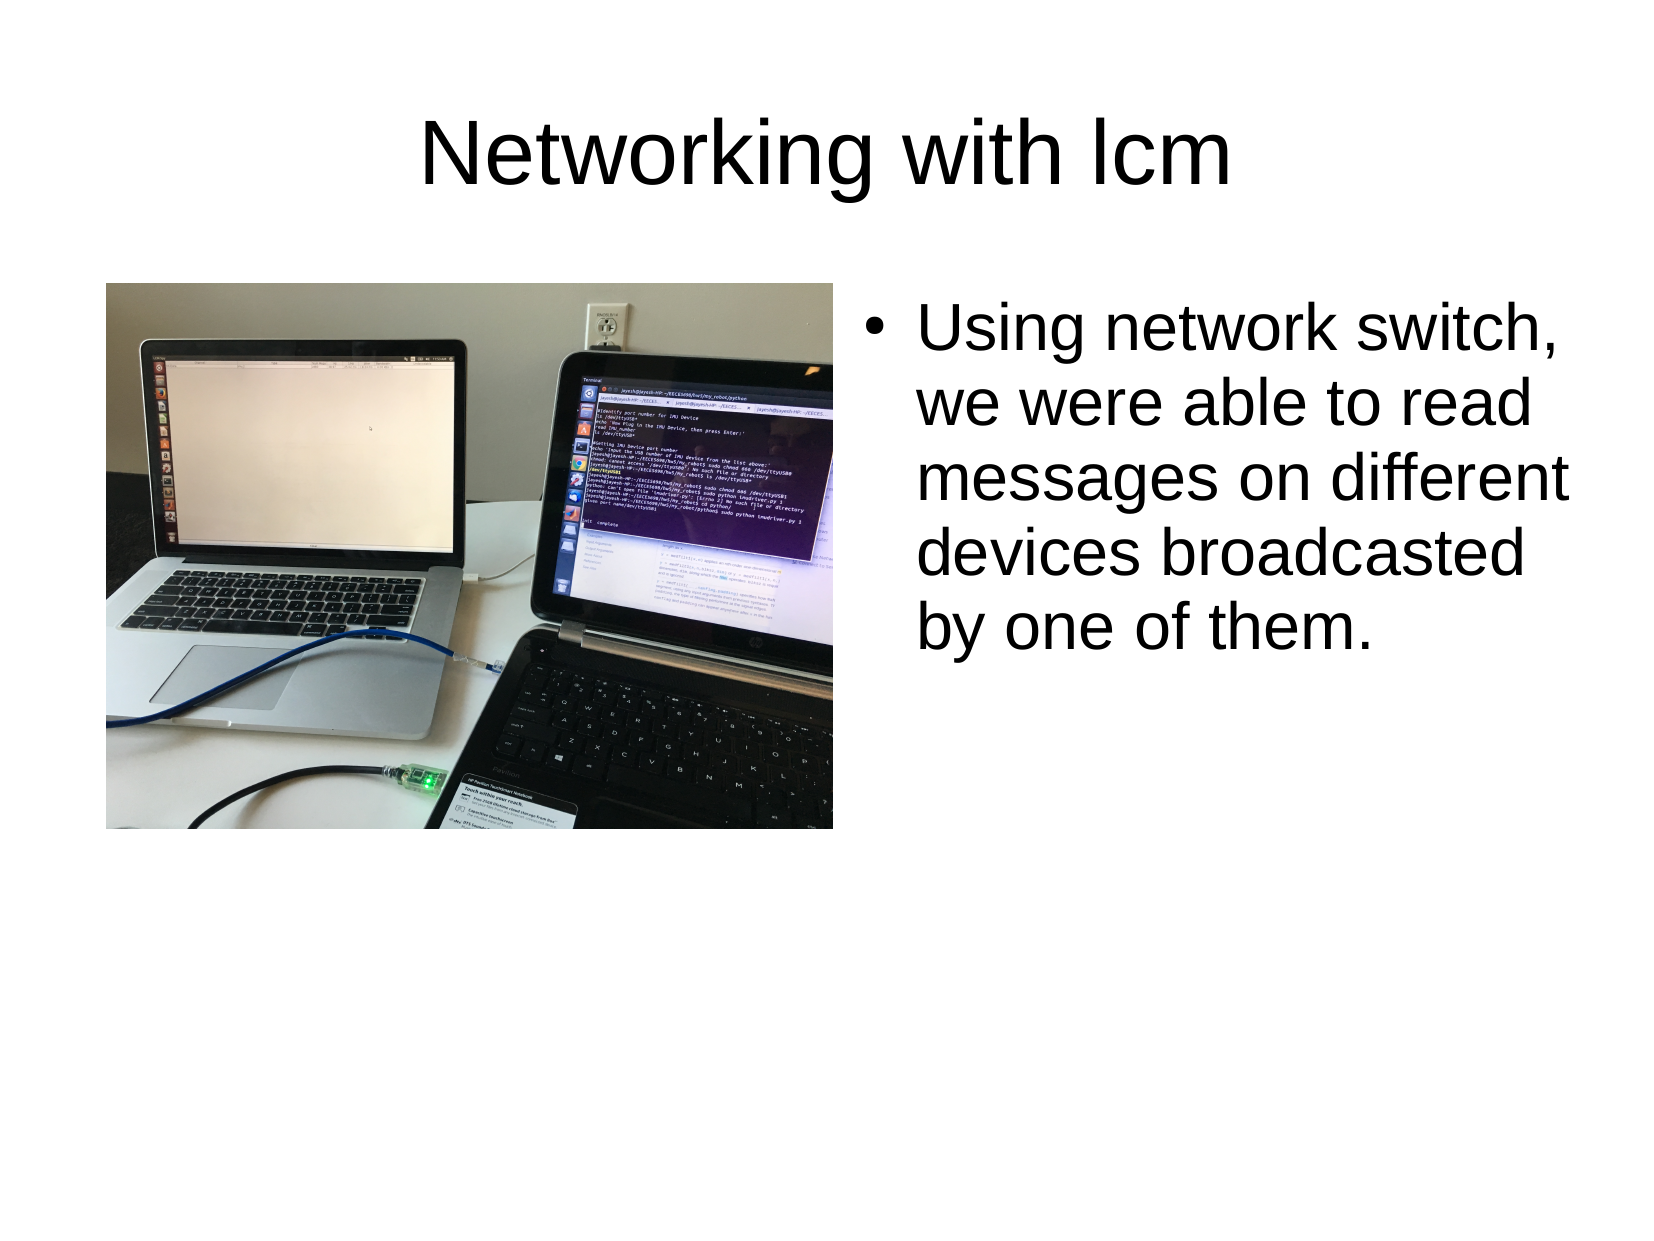

# Networking with lcm
Using network switch, we were able to read messages on different devices broadcasted by one of them.